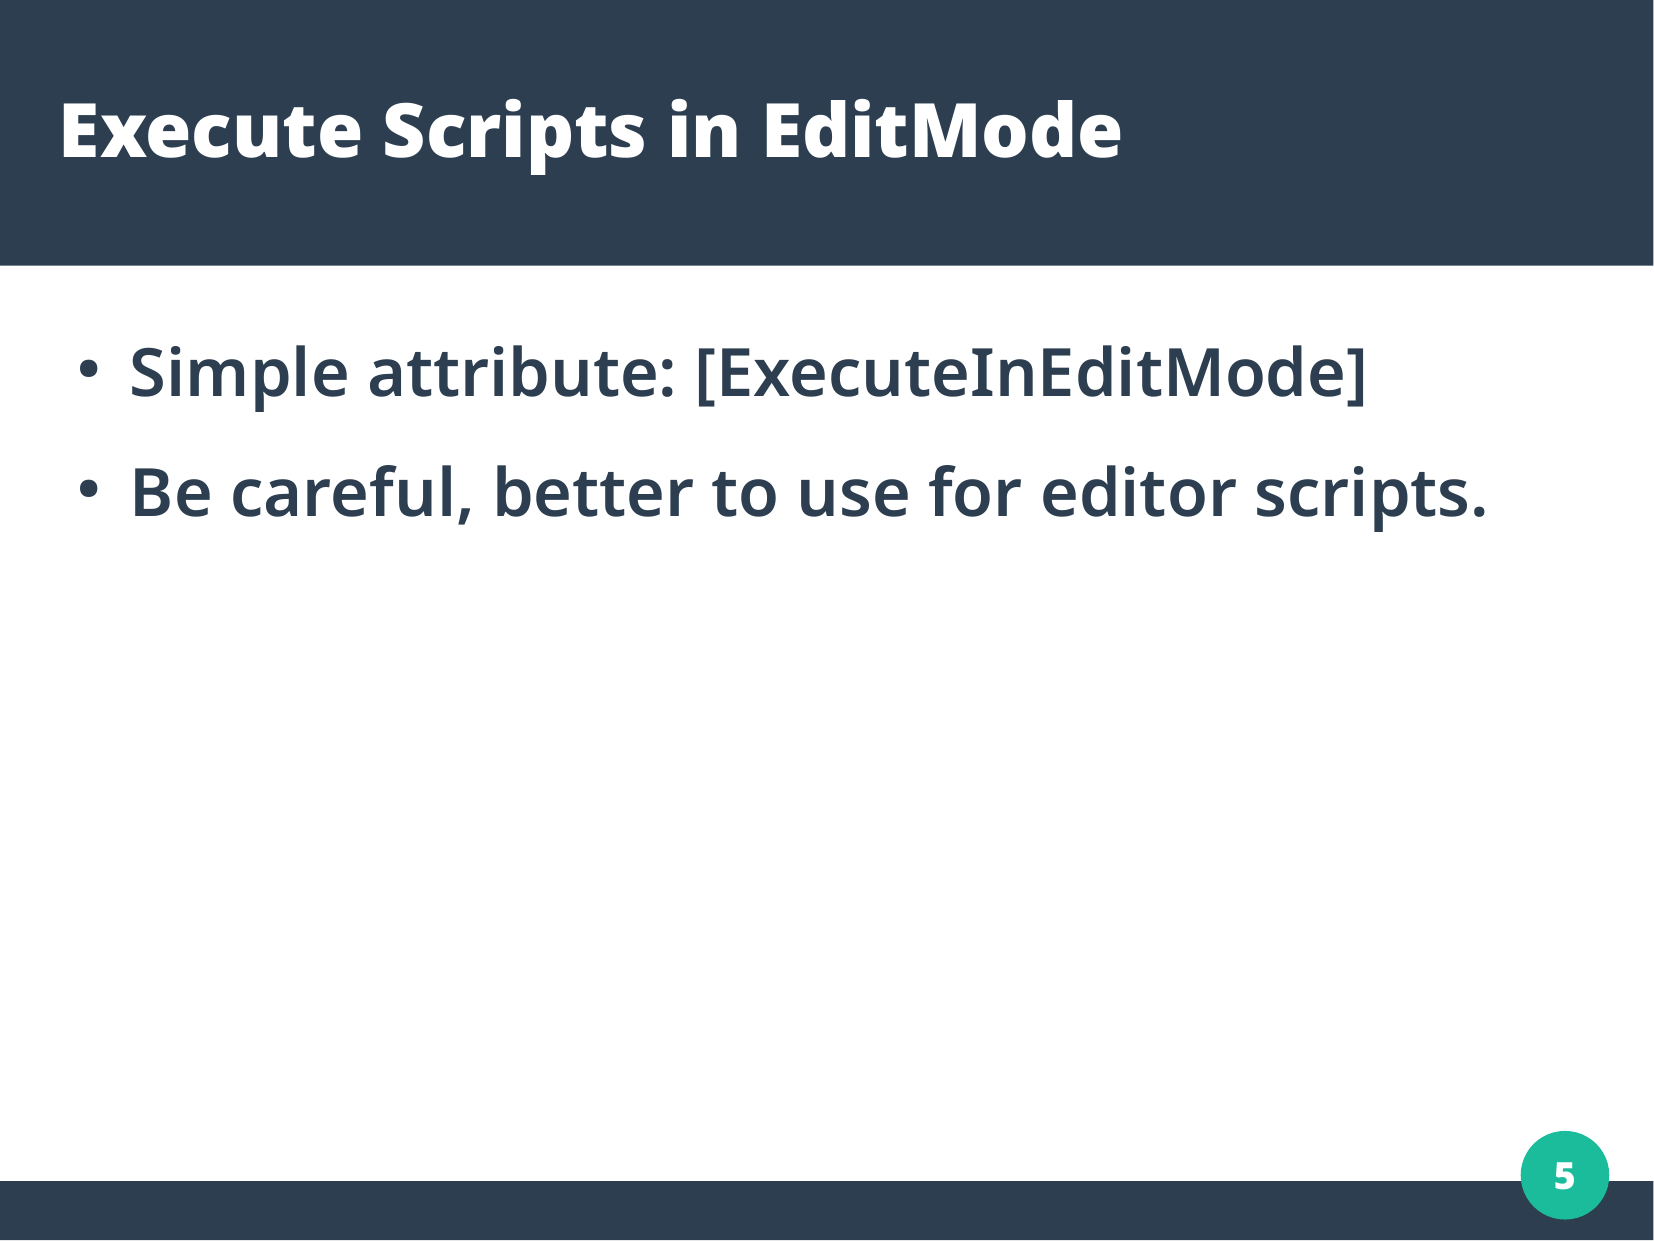

# Execute Scripts in EditMode
Simple attribute: [ExecuteInEditMode]
Be careful, better to use for editor scripts.
5